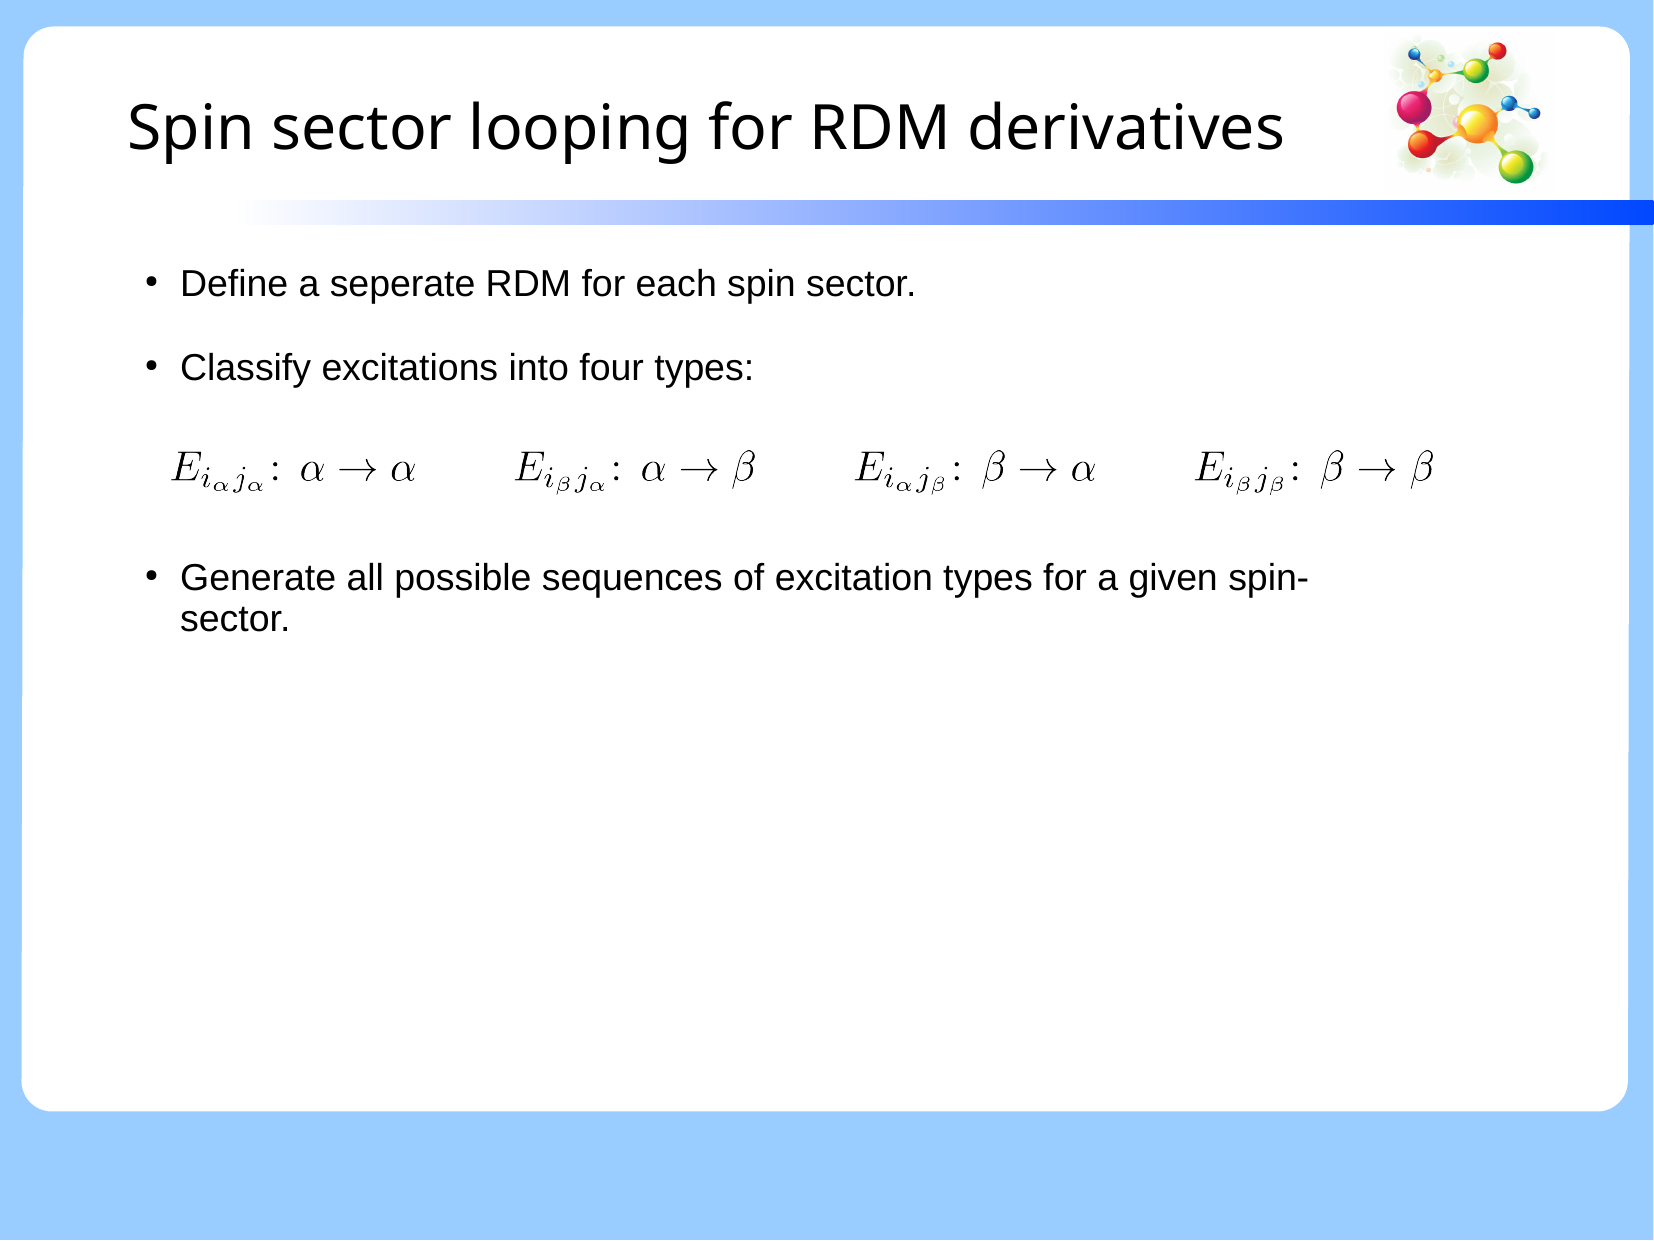

# Spin sector looping for RDM derivatives
Define a seperate RDM for each spin sector.
Classify excitations into four types:
Generate all possible sequences of excitation types for a given spin-sector.